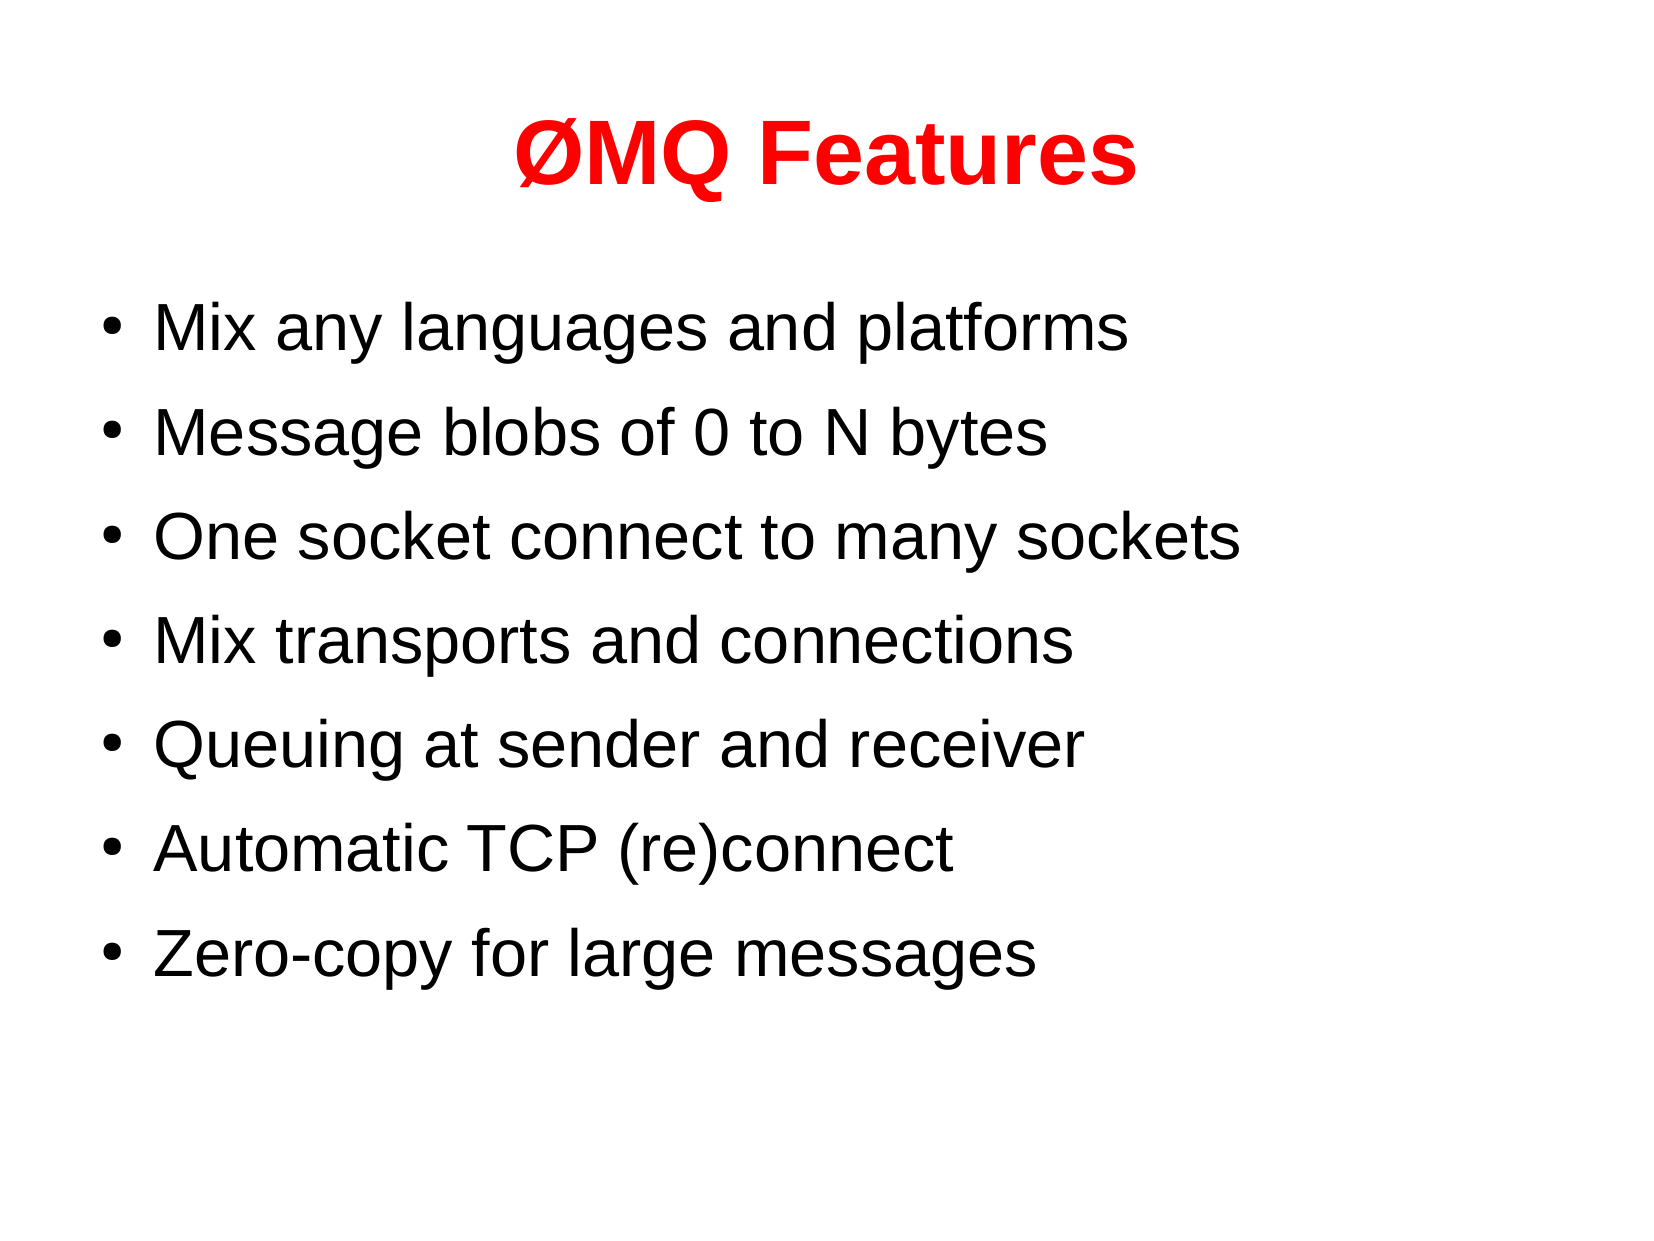

# ØMQ Features
Mix any languages and platforms
Message blobs of 0 to N bytes
One socket connect to many sockets
Mix transports and connections
Queuing at sender and receiver
Automatic TCP (re)connect
Zero-copy for large messages